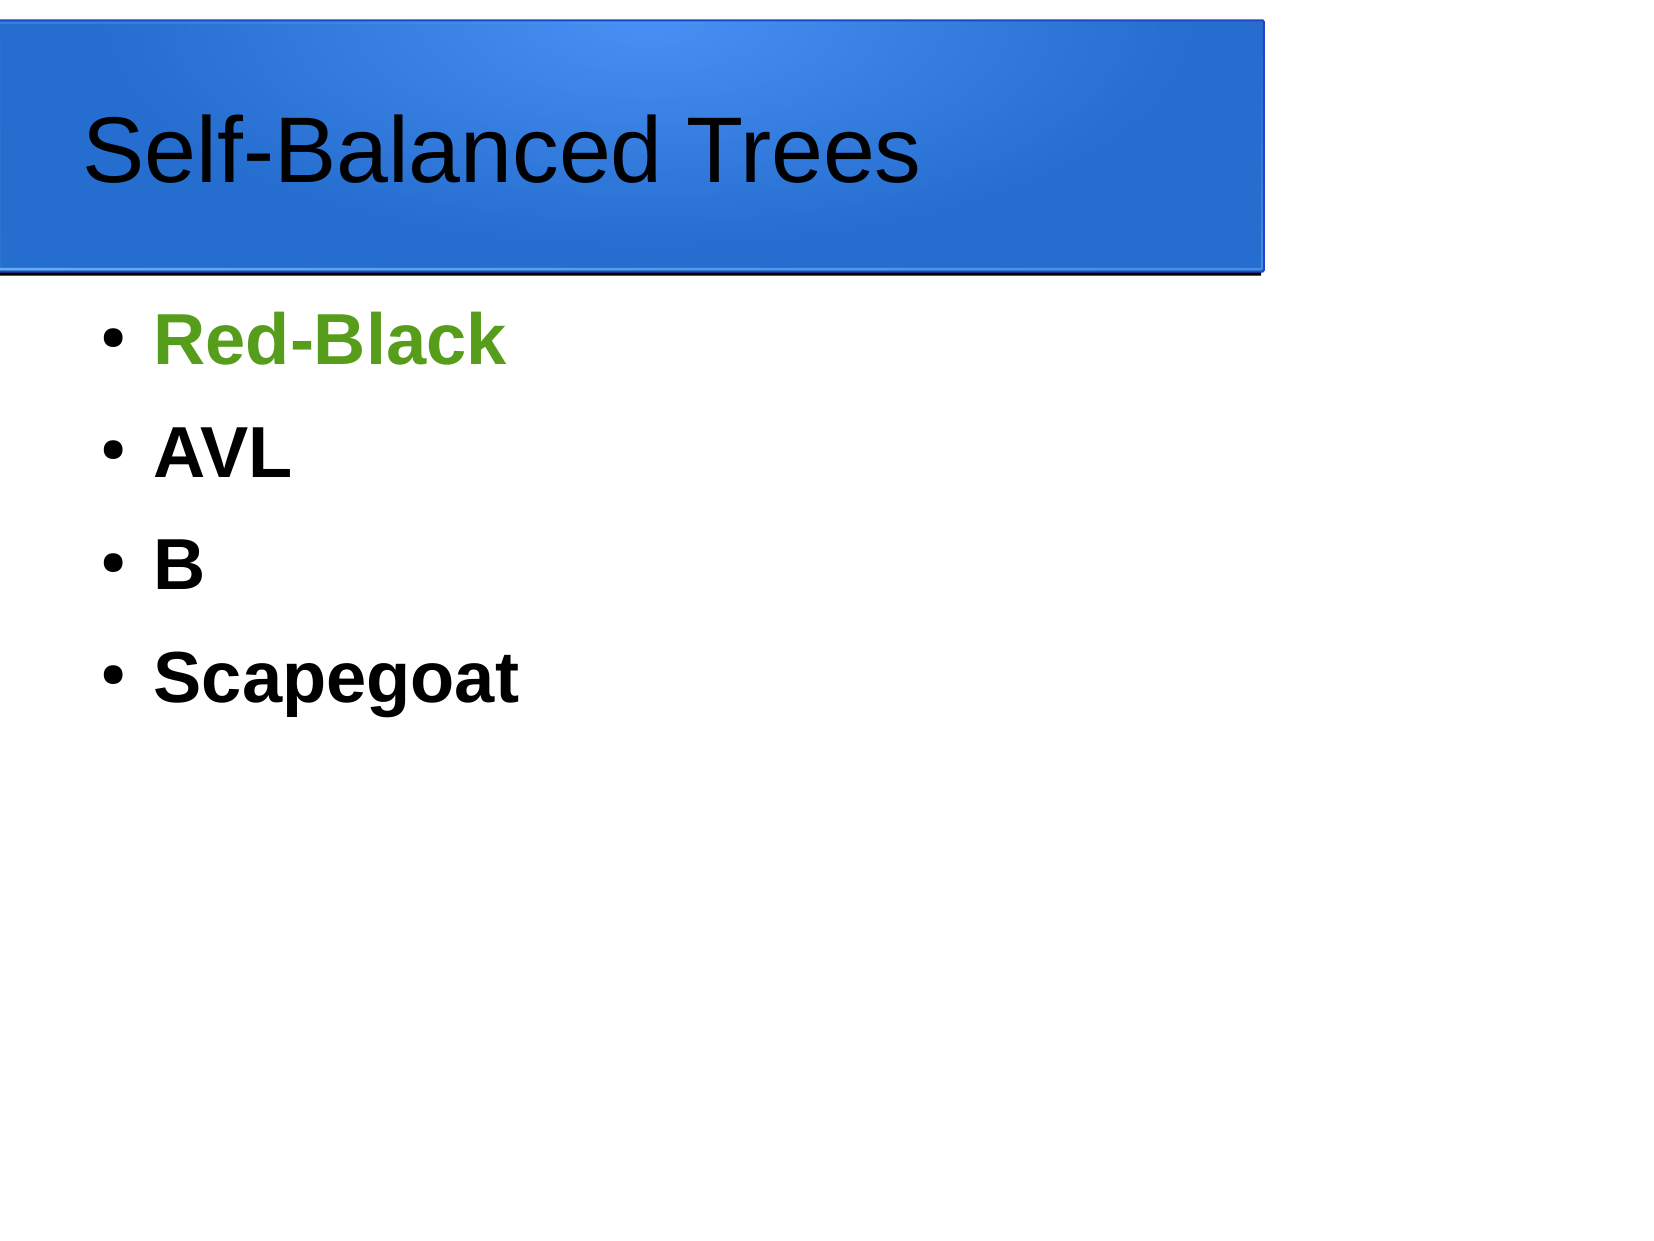

# Self-Balanced Trees
Red-Black
AVL
B
Scapegoat